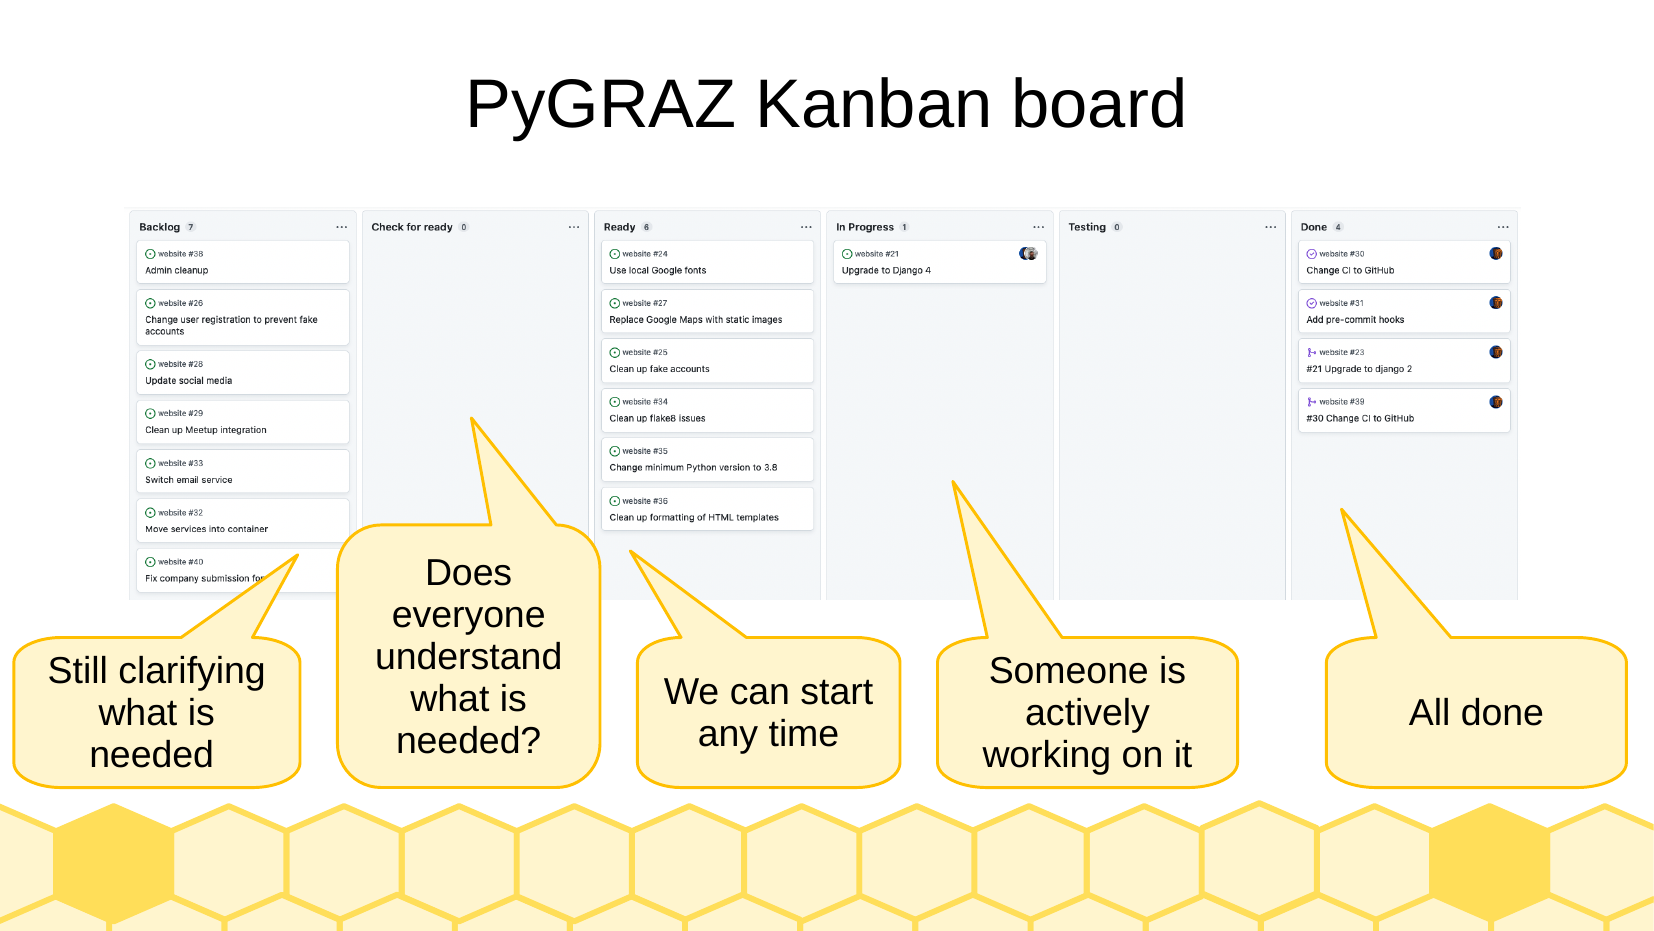

# PyGRAZ Kanban board
Does everyone understand what is needed?
Still clarifying what is needed
We can start any time
Someone is actively working on it
All done